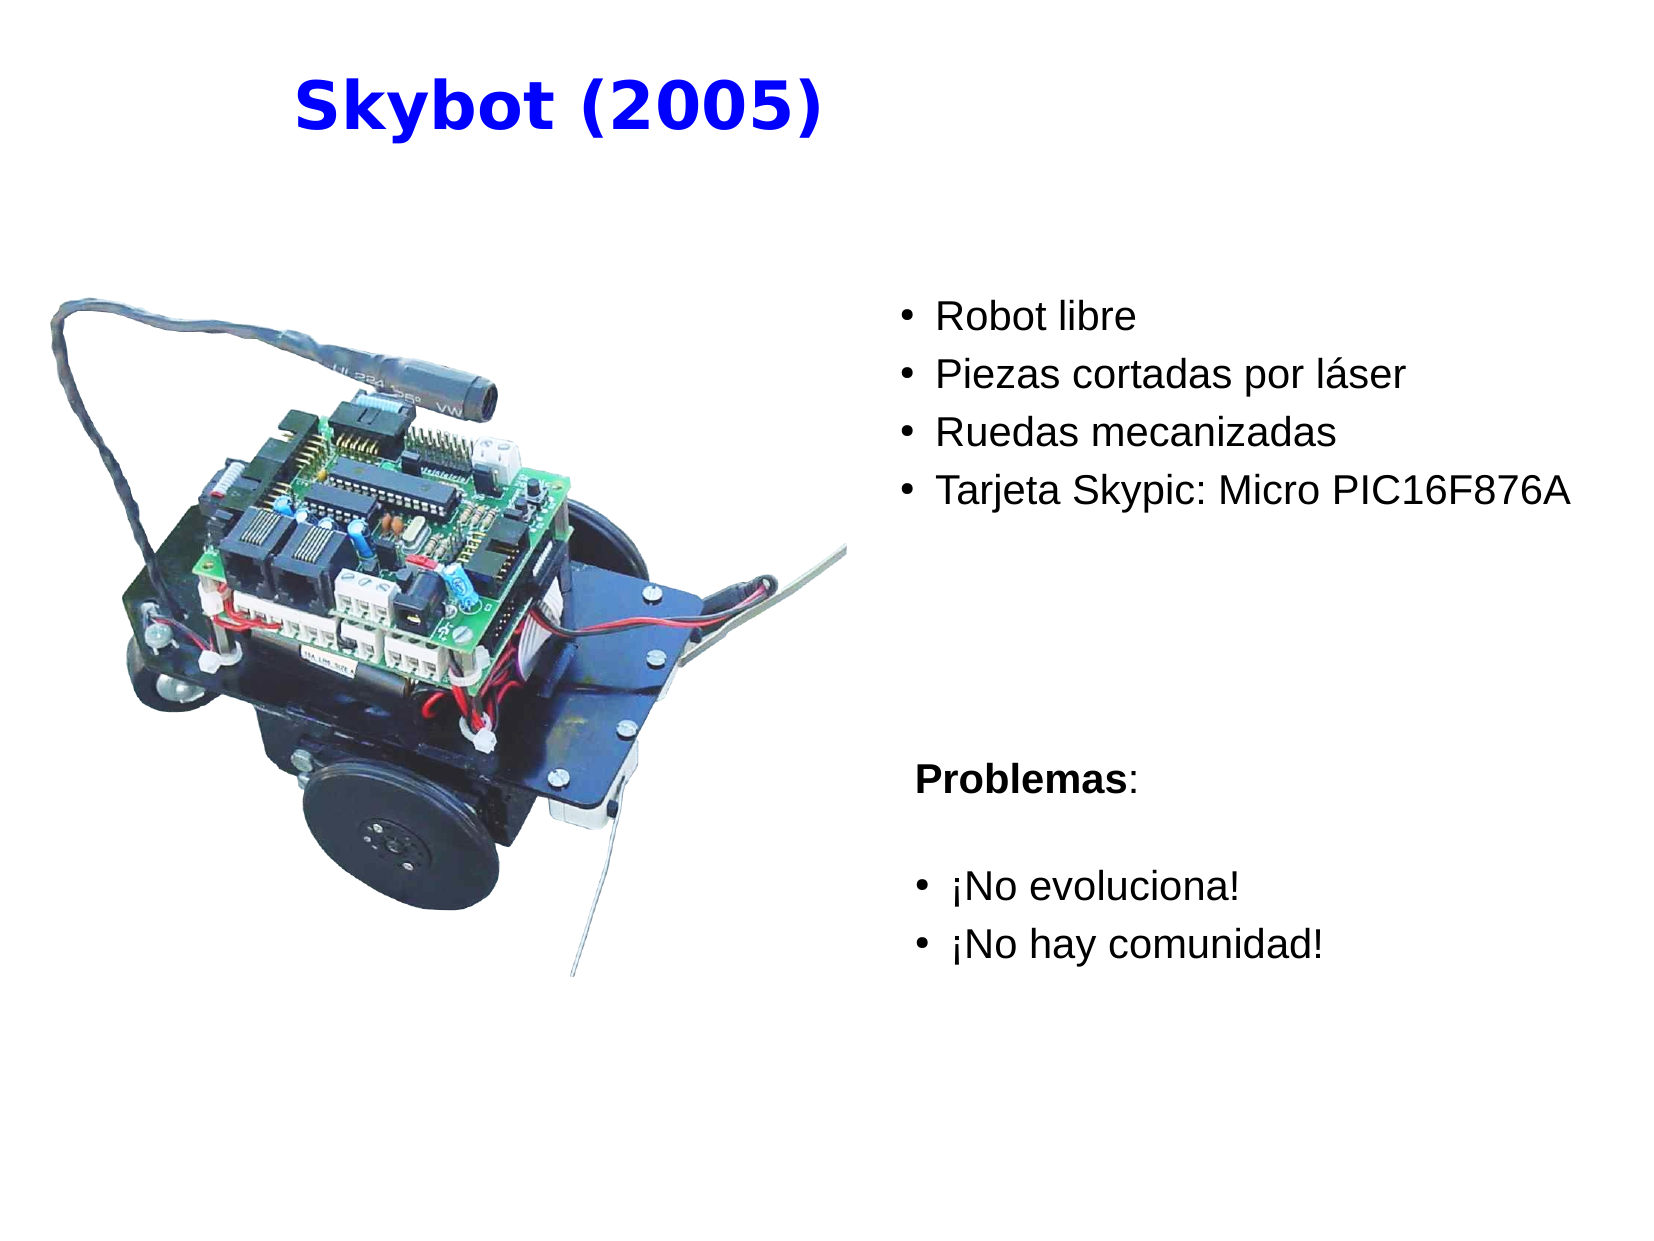

Skybot (2005)
Robot libre
Piezas cortadas por láser
Ruedas mecanizadas
Tarjeta Skypic: Micro PIC16F876A
Problemas:
¡No evoluciona!
¡No hay comunidad!